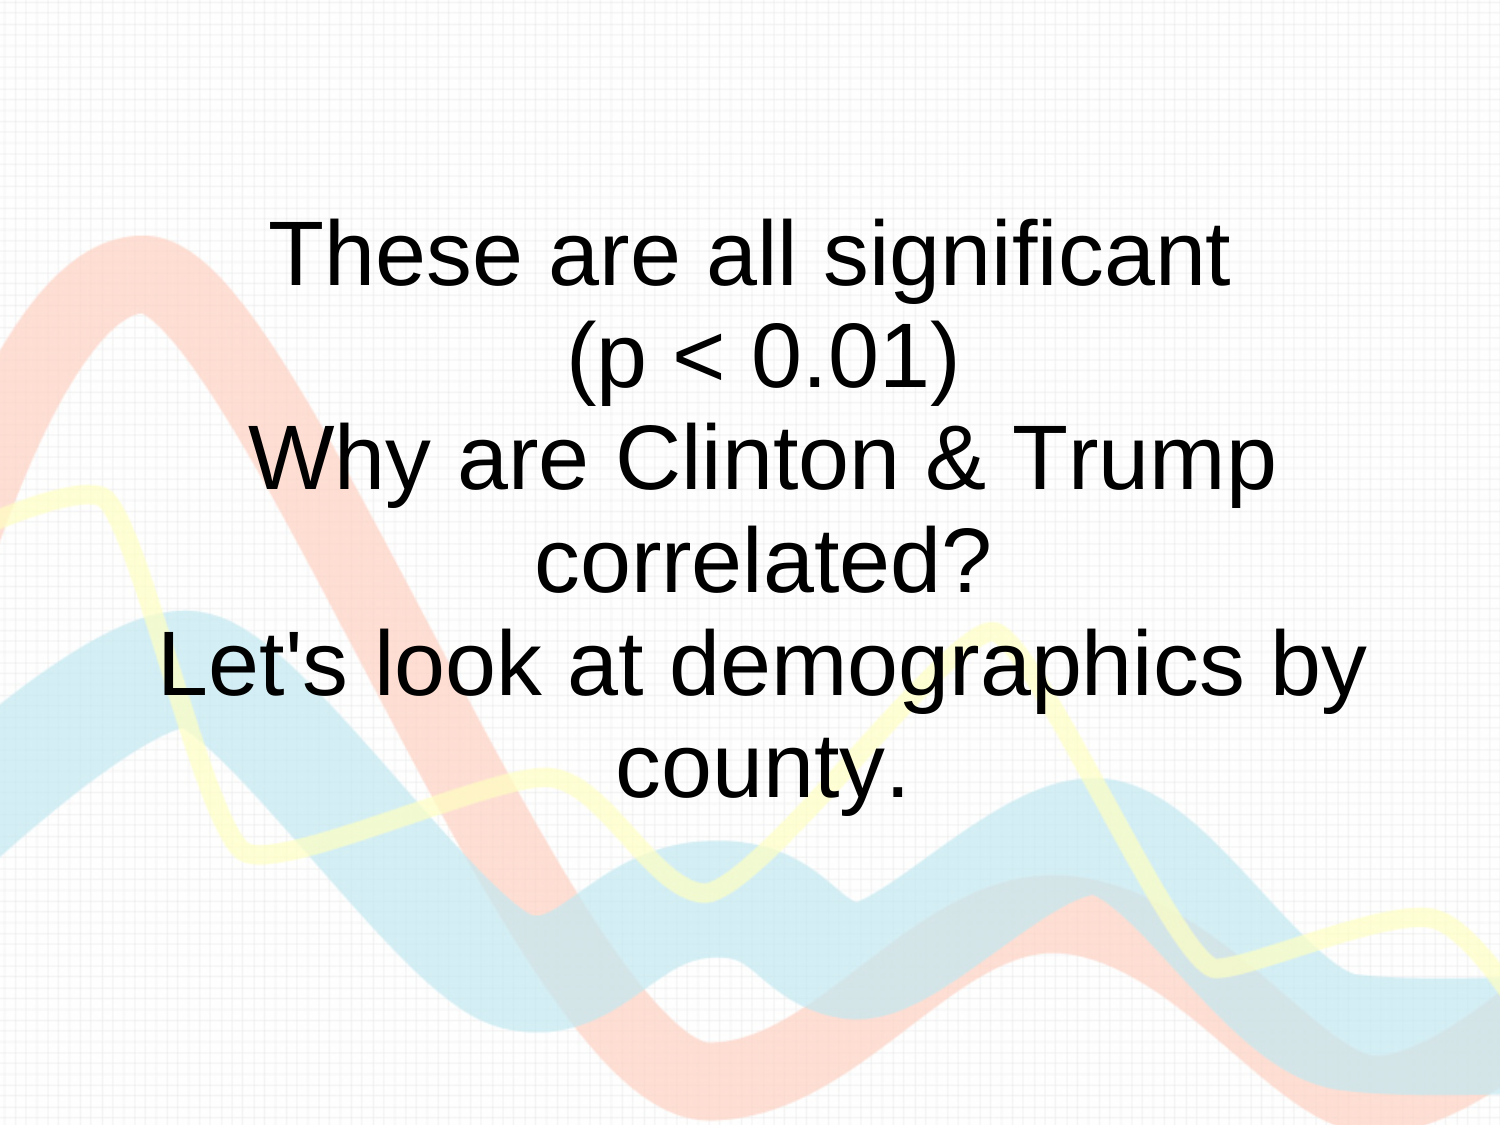

# These are all significant (p < 0.01) Why are Clinton & Trump correlated? Let's look at demographics by county.